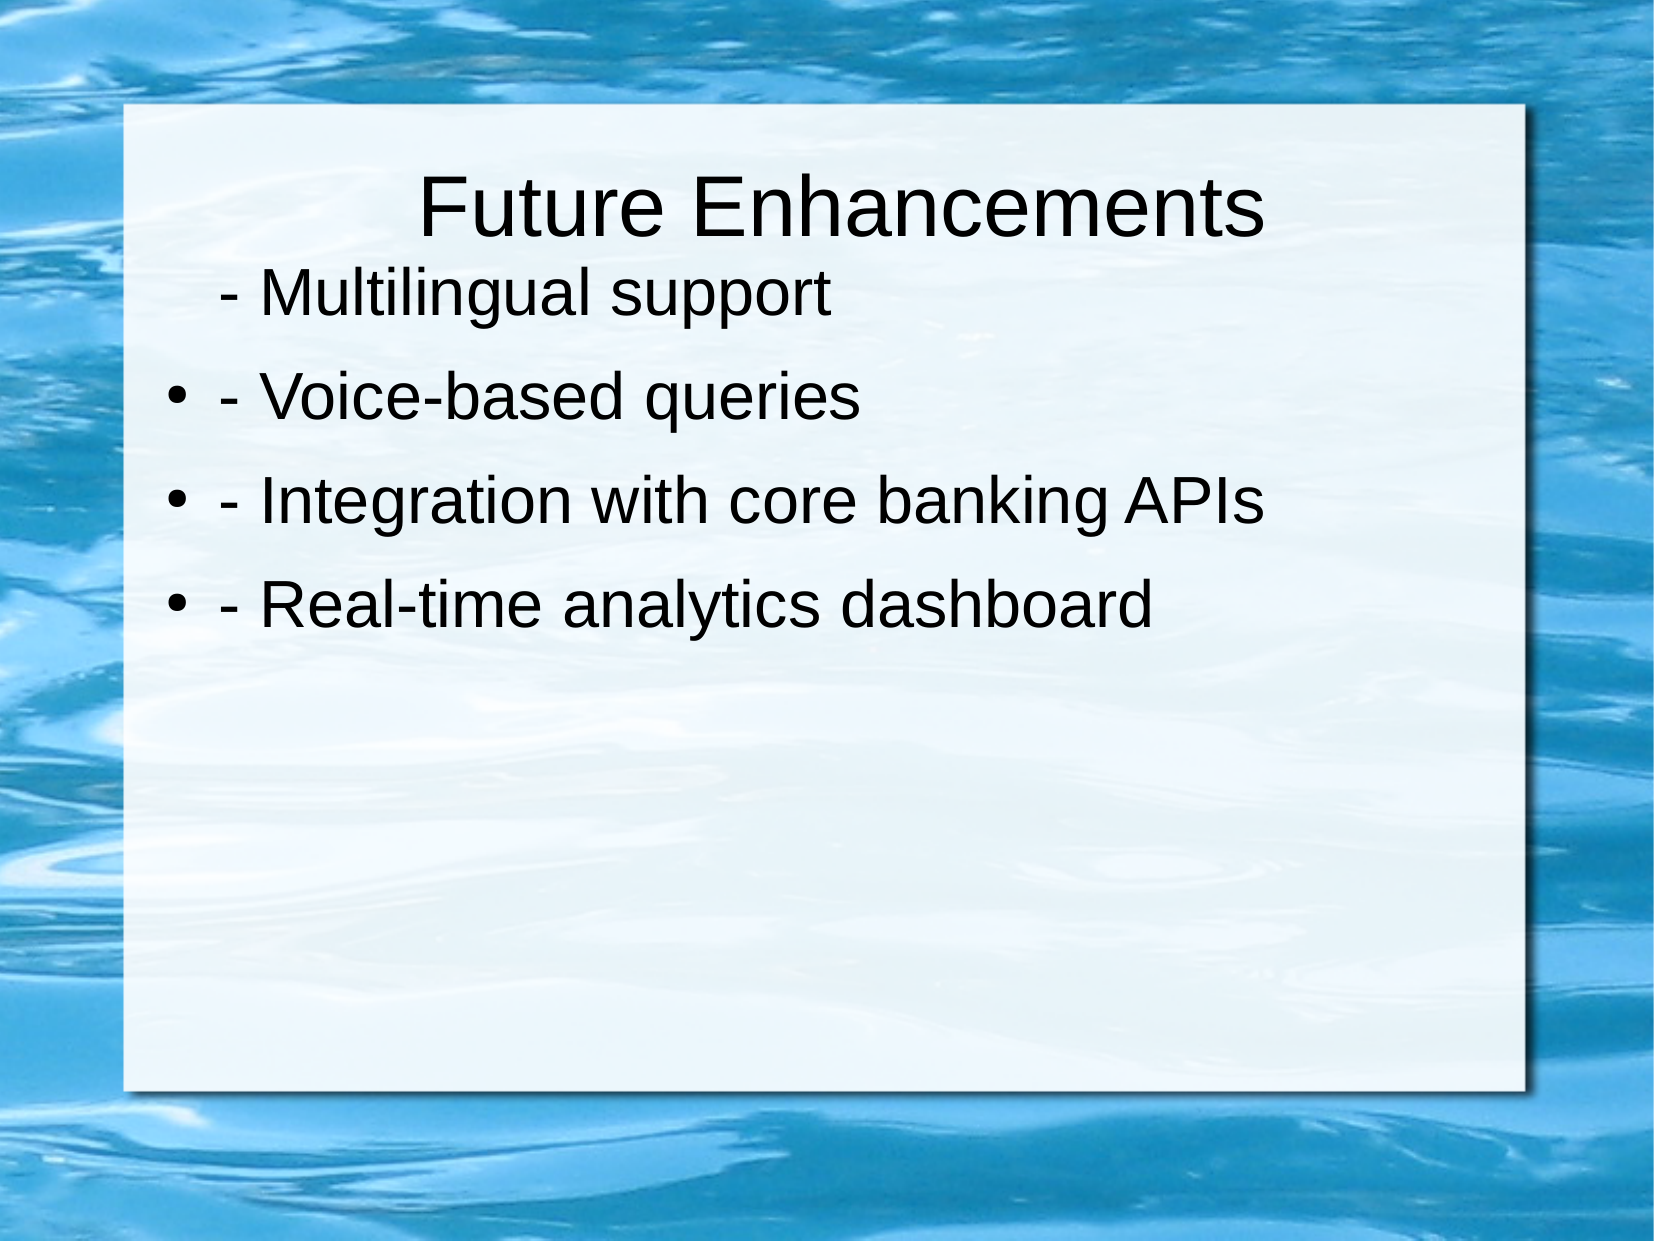

# Future Enhancements
- Multilingual support
- Voice-based queries
- Integration with core banking APIs
- Real-time analytics dashboard